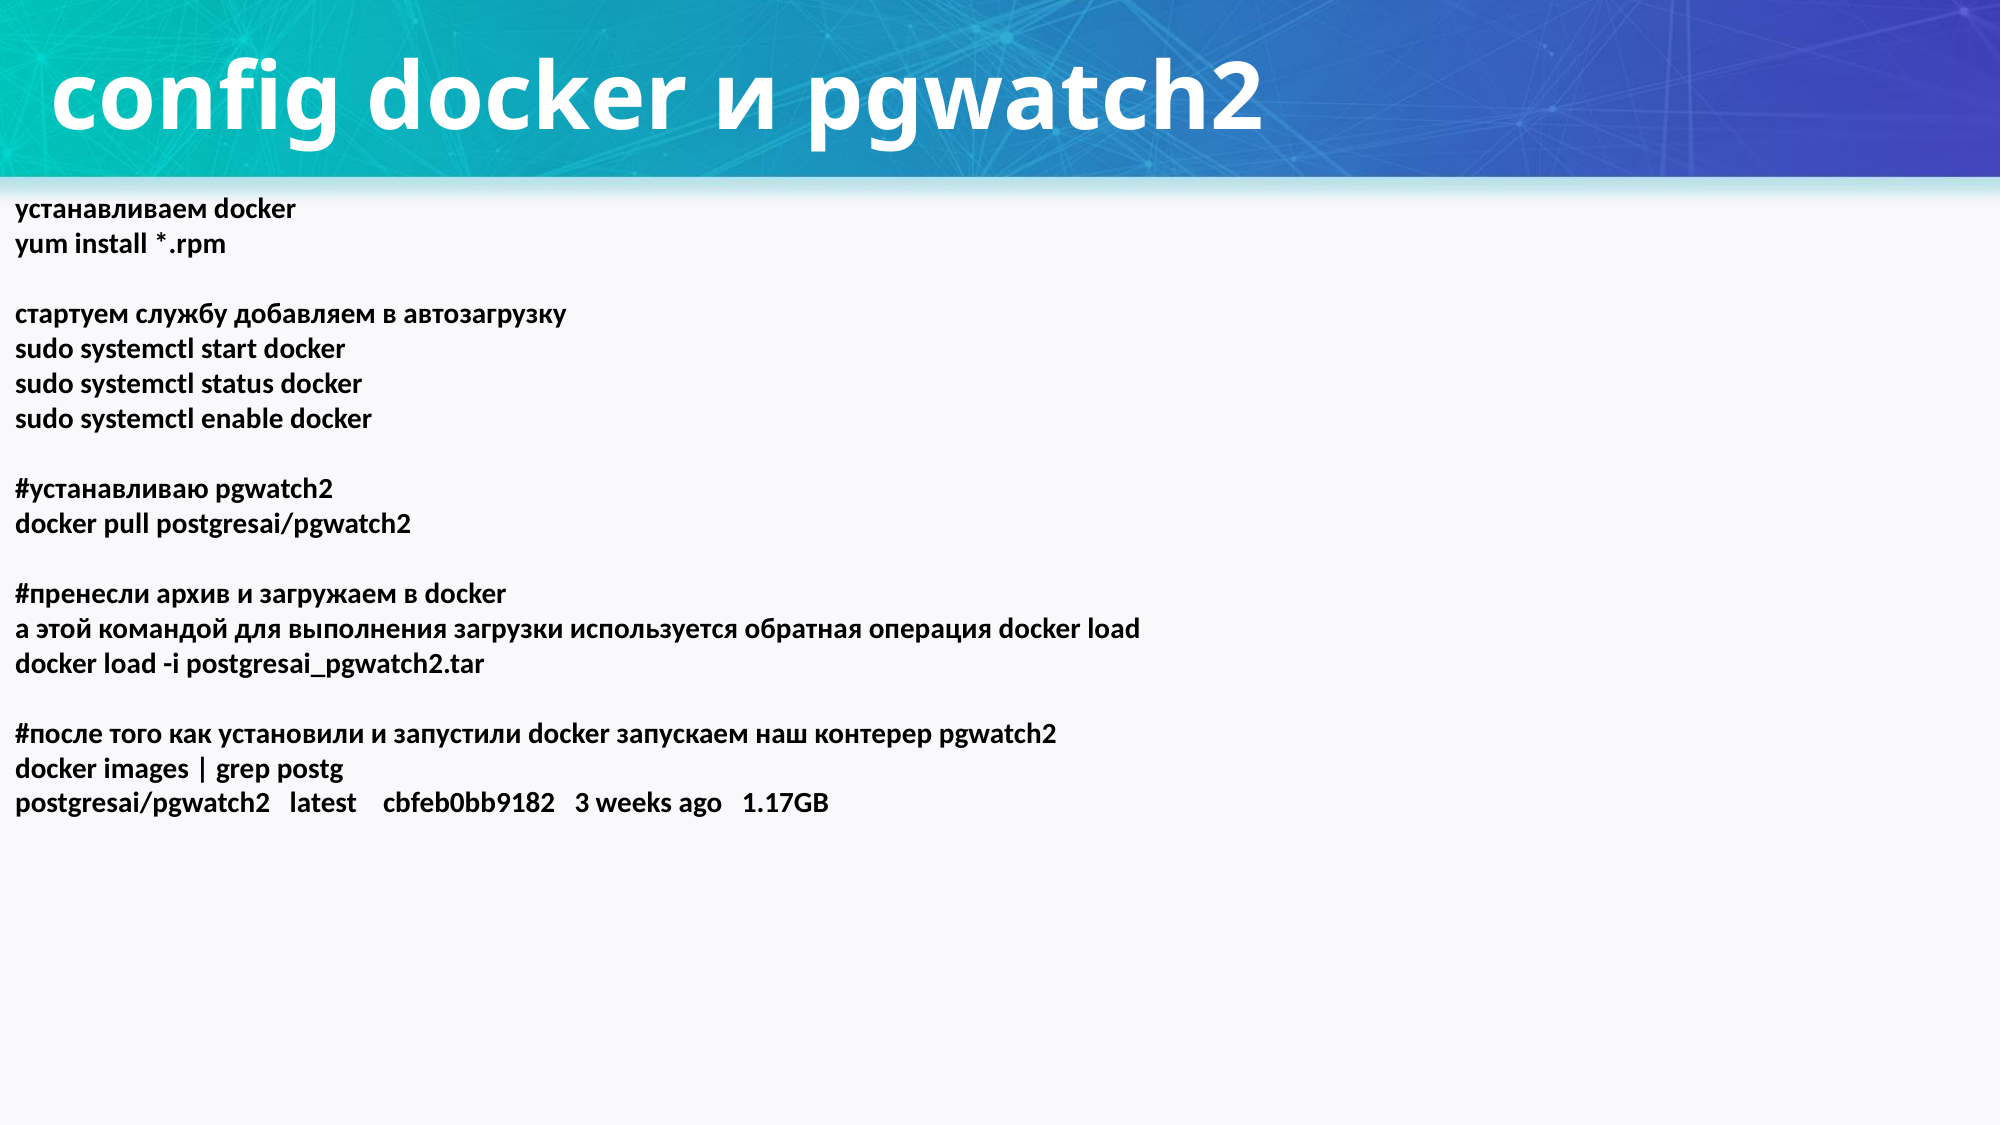

config docker и pgwatch2
устанавливаем docker
yum install *.rpm
стартуем службу добавляем в автозагрузку
sudo systemctl start docker
sudo systemctl status docker
sudo systemctl enable docker
#устанавливаю pgwatch2
docker pull postgresai/pgwatch2
#пренесли архив и загружаем в docker
а этой командой для выполнения загрузки используется обратная операция docker load
docker load -i postgresai_pgwatch2.tar
#после того как установили и запустили docker запускаем наш контерер pgwatch2
docker images | grep postg
postgresai/pgwatch2 latest cbfeb0bb9182 3 weeks ago 1.17GB